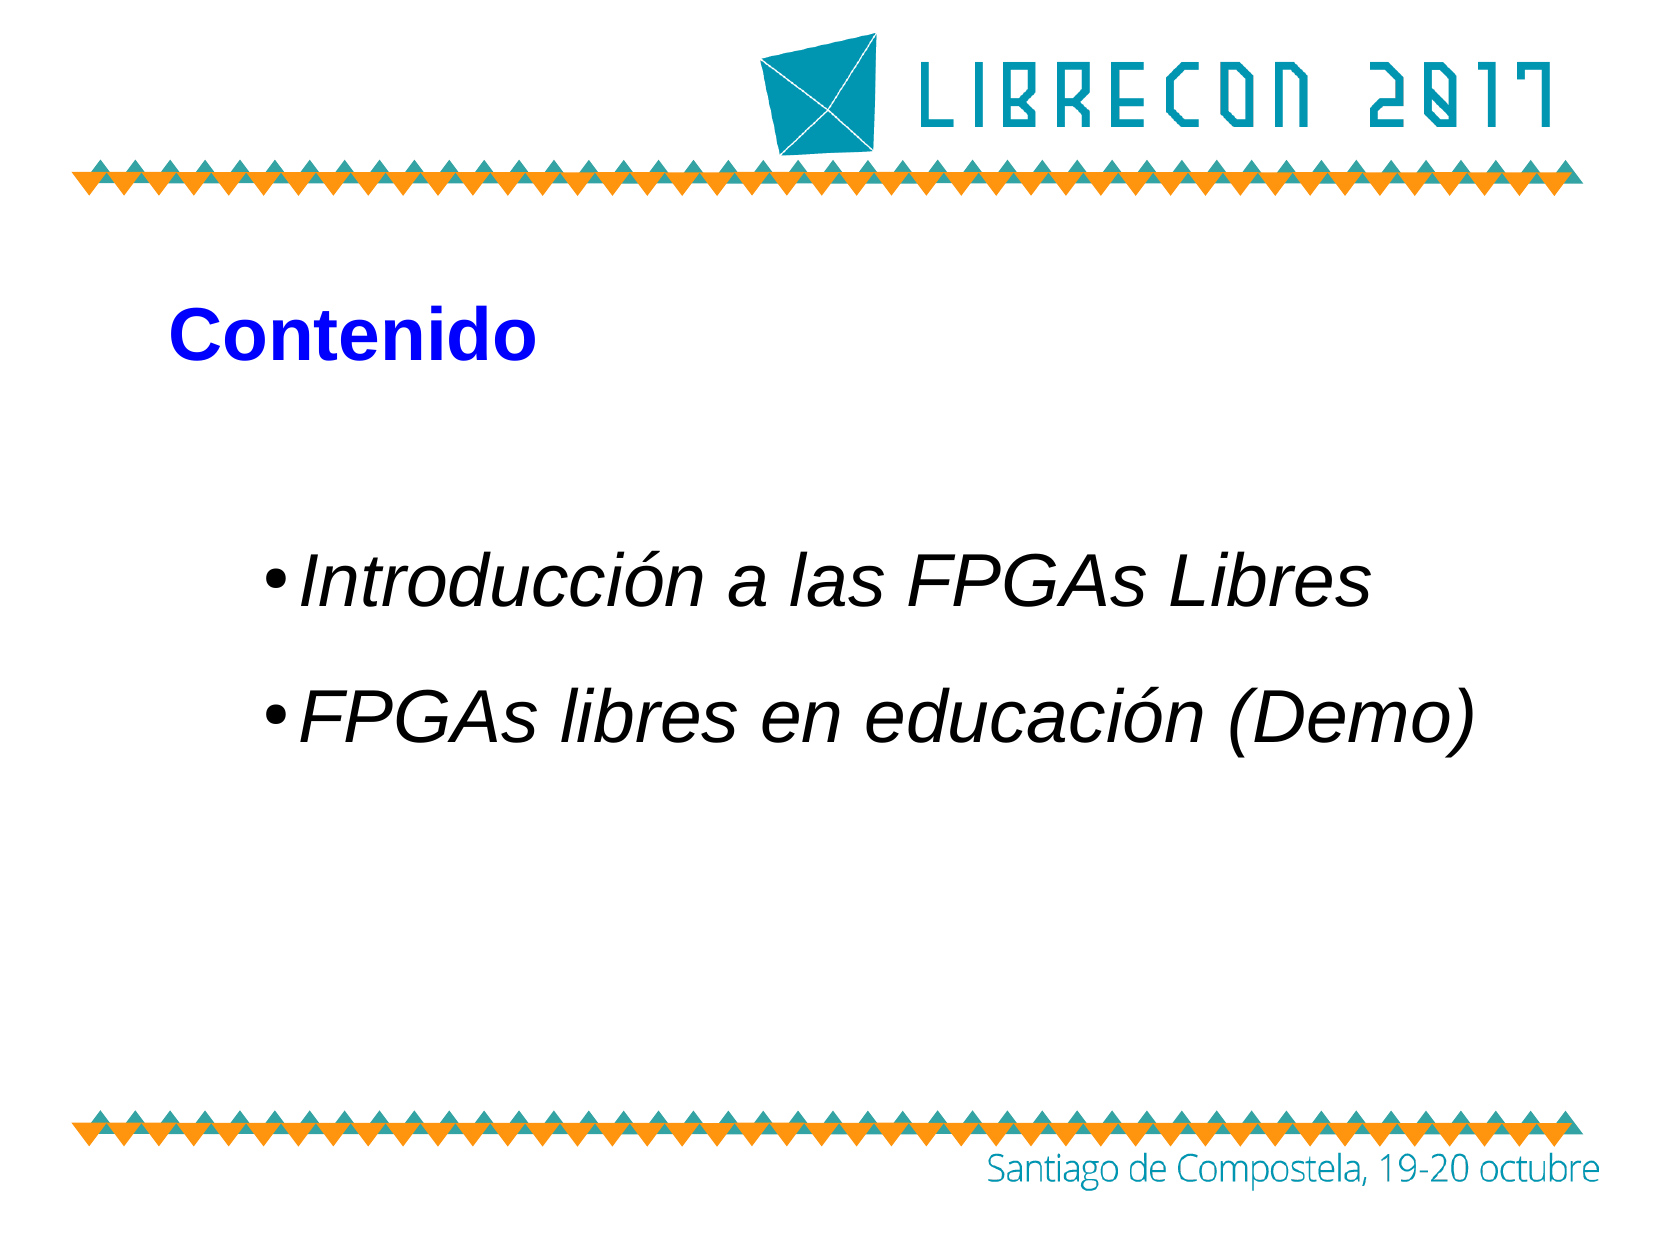

Contenido
Introducción a las FPGAs Libres
FPGAs libres en educación (Demo)